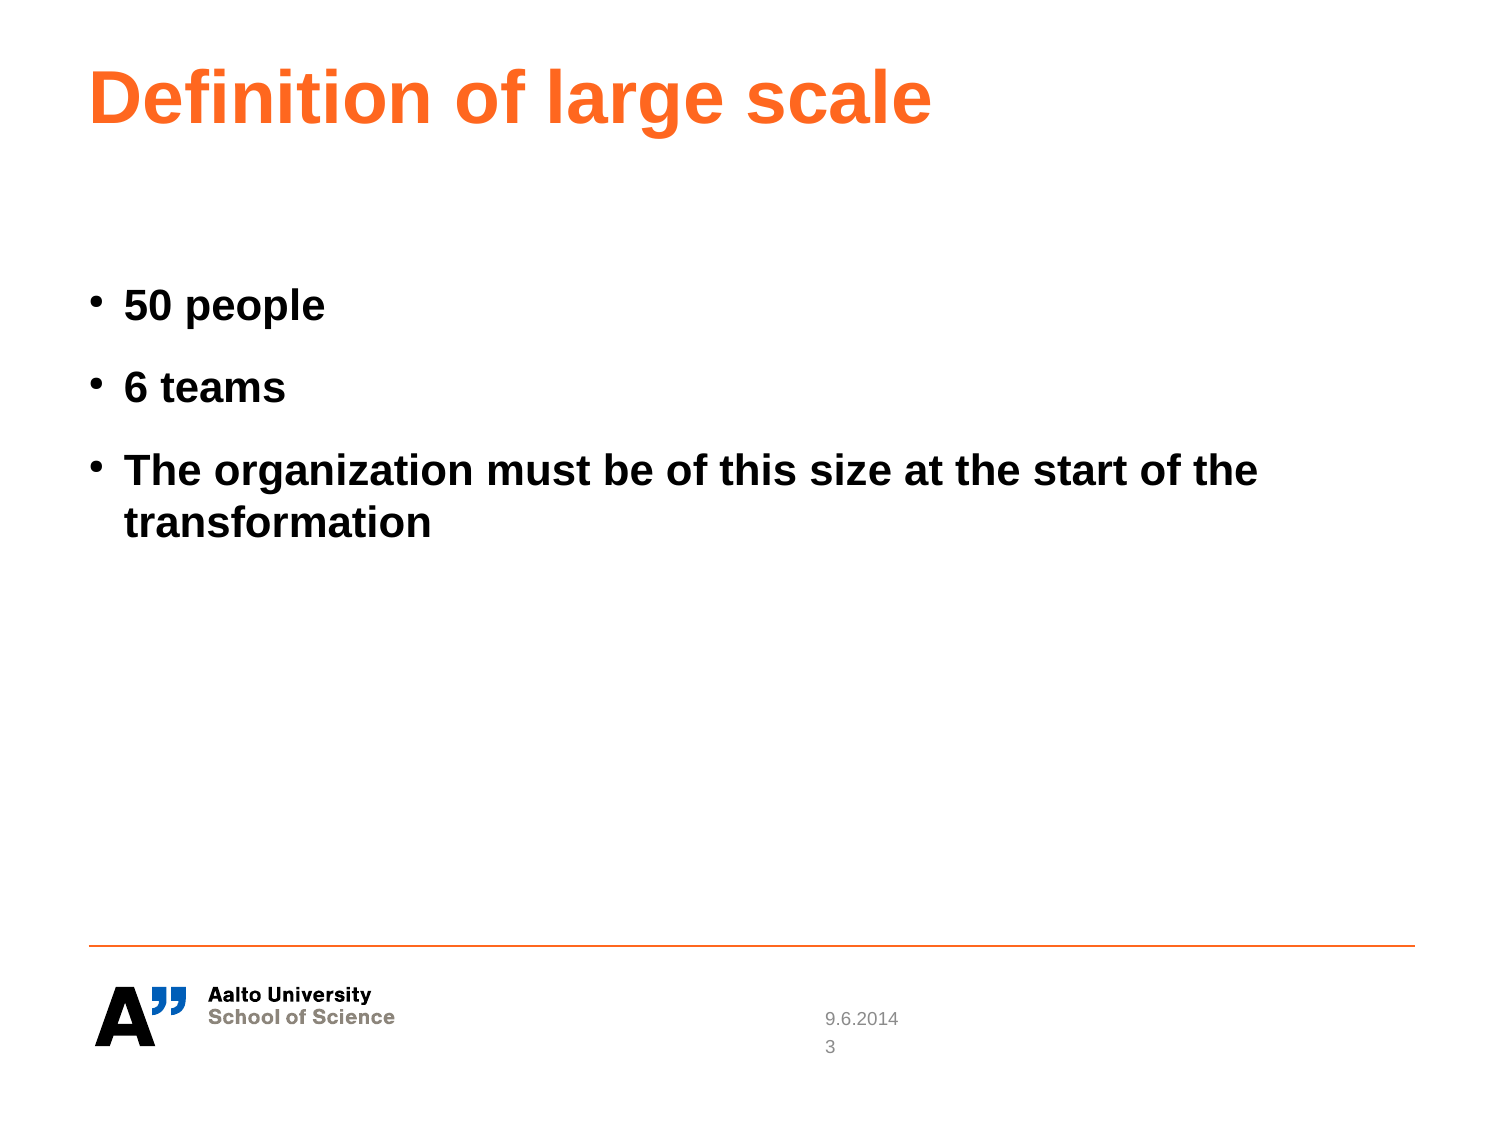

Definition of large scale
50 people
6 teams
The organization must be of this size at the start of the transformation
9.6.2014